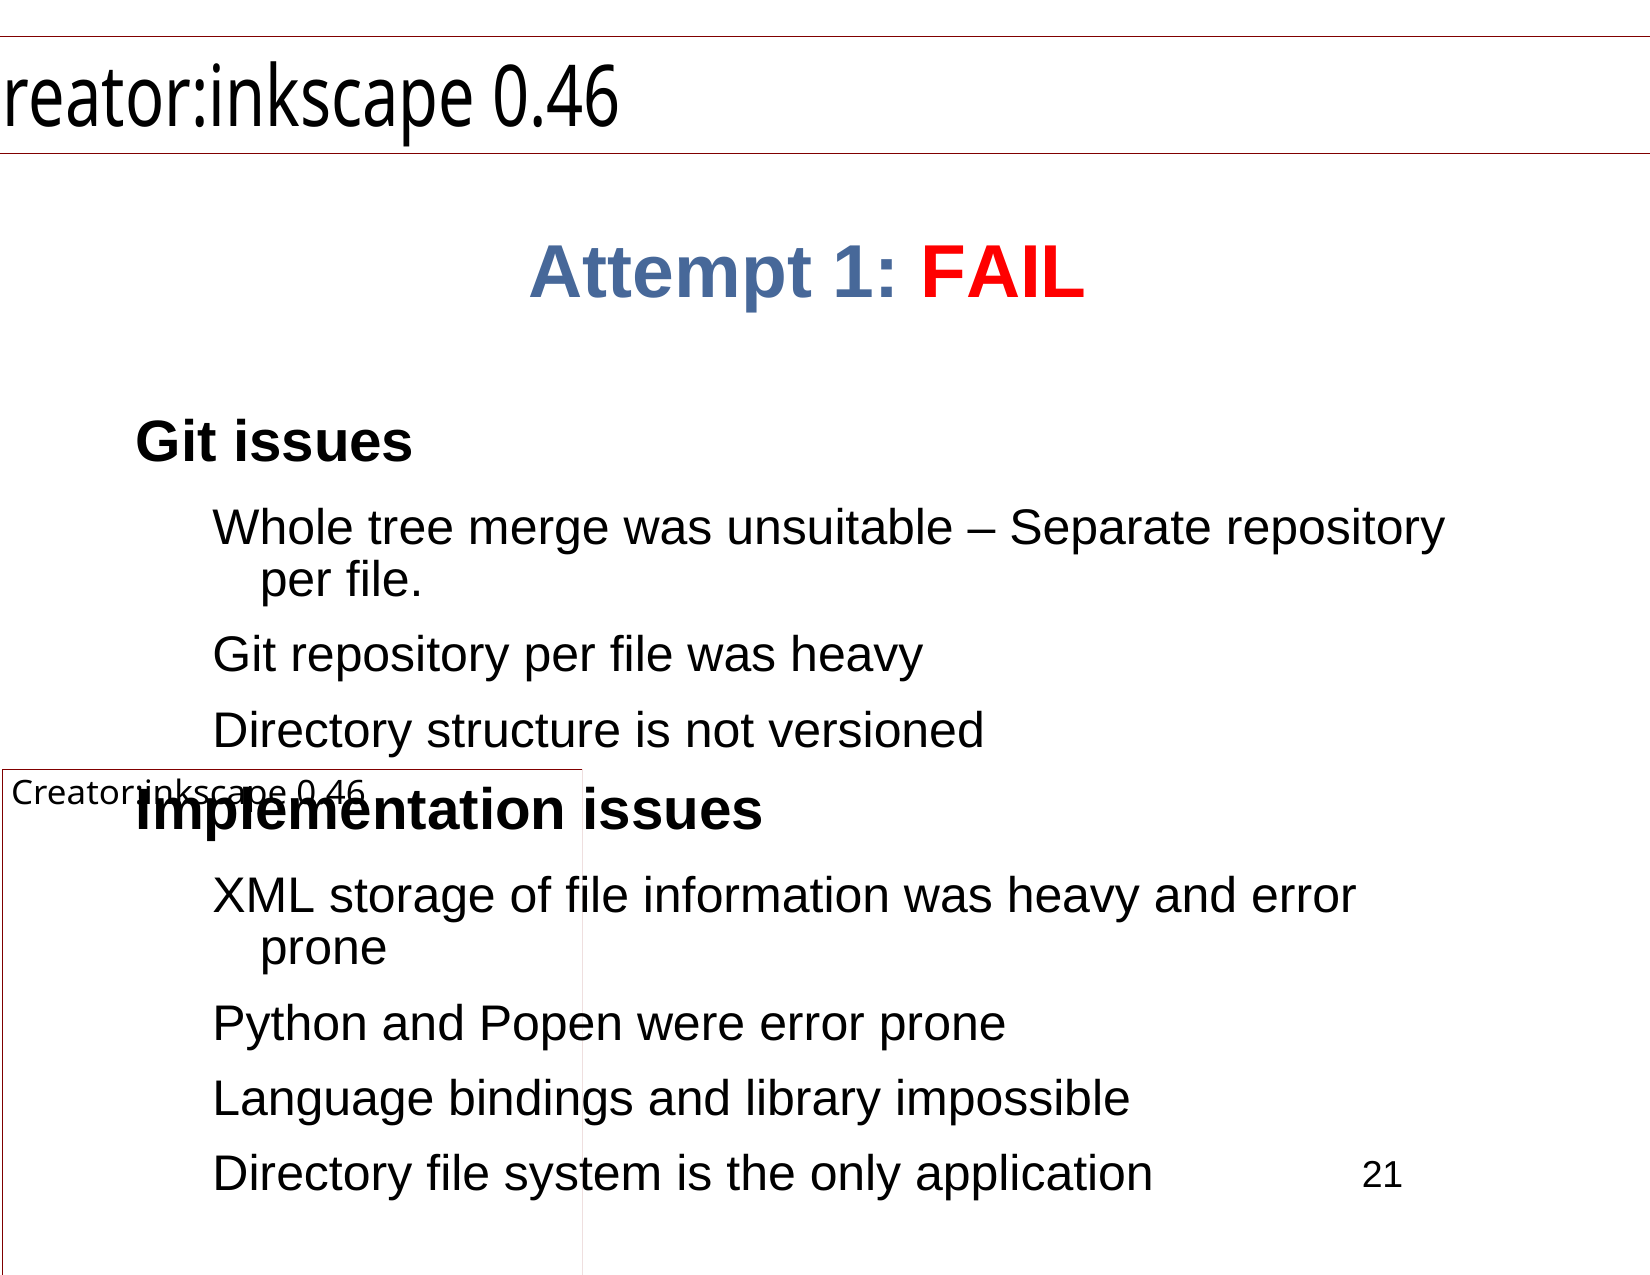

# Attempt 1: FAIL
Git issues
Whole tree merge was unsuitable – Separate repository per file.
Git repository per file was heavy
Directory structure is not versioned
Implementation issues
XML storage of file information was heavy and error prone
Python and Popen were error prone
Language bindings and library impossible
Directory file system is the only application